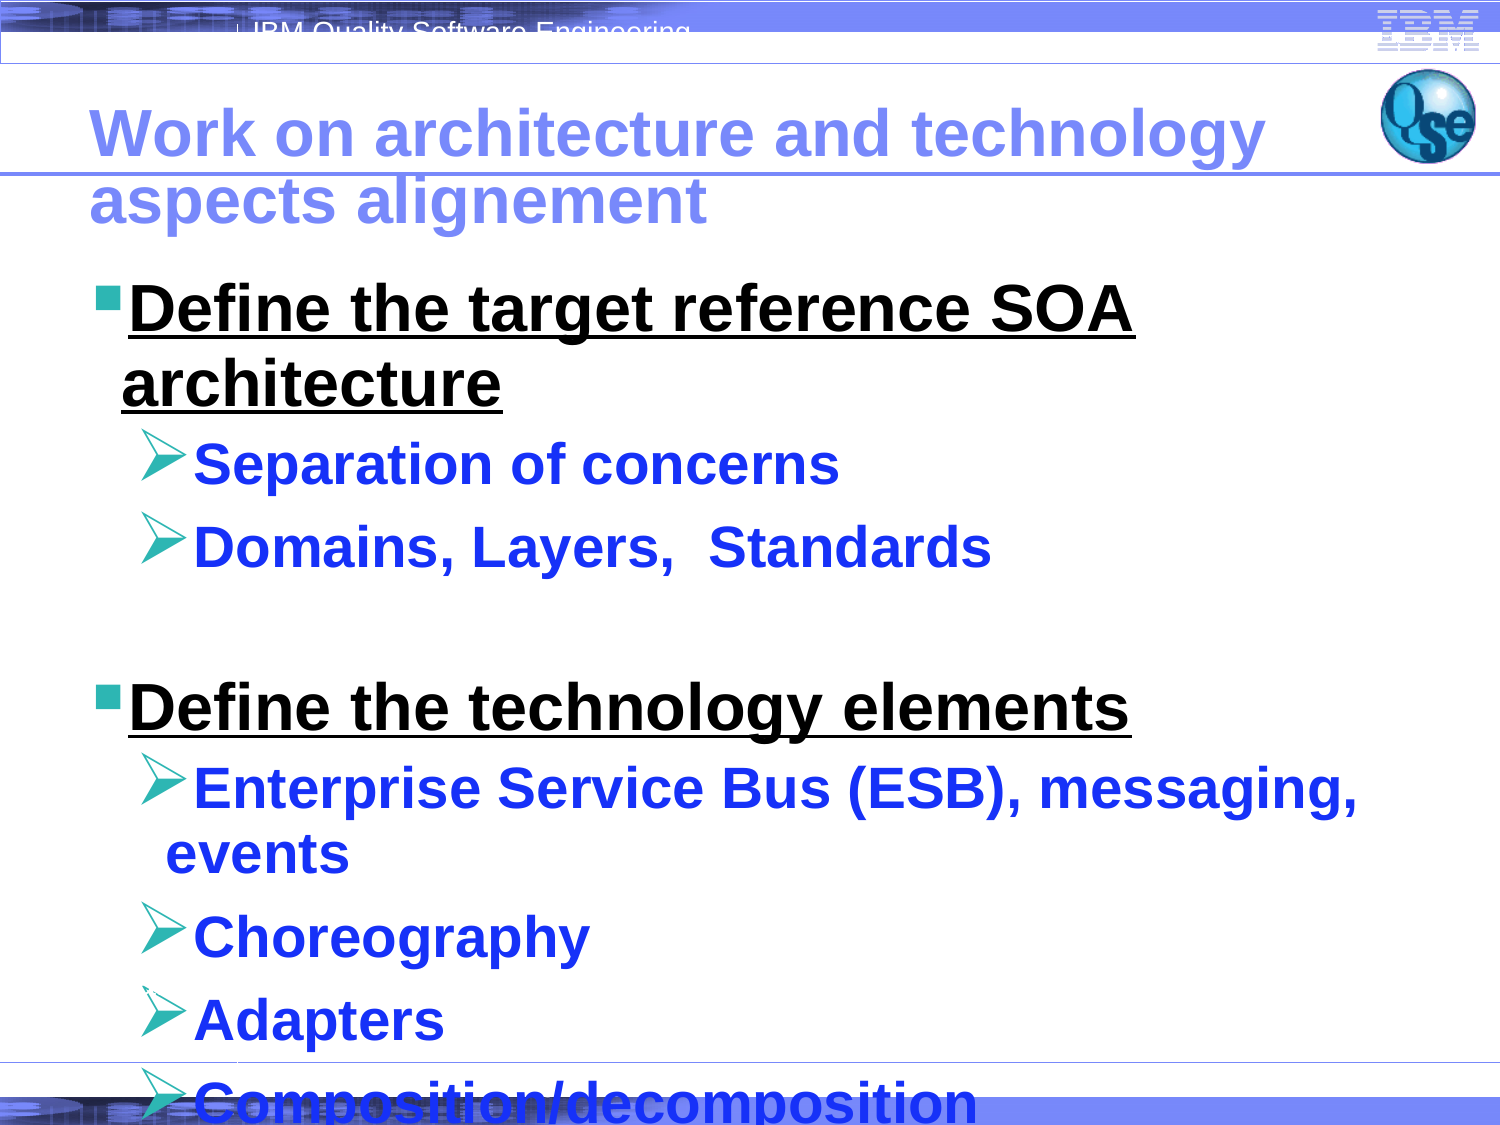

# Work on architecture and technology aspects alignement
Define the target reference SOA architecture
Separation of concerns
Domains, Layers, Standards
Define the technology elements
Enterprise Service Bus (ESB), messaging, events
Choreography
Adapters
Composition/decomposition
Application Servers
Can reuse existing integration technology for ESB, messaging, (de)domposition
46